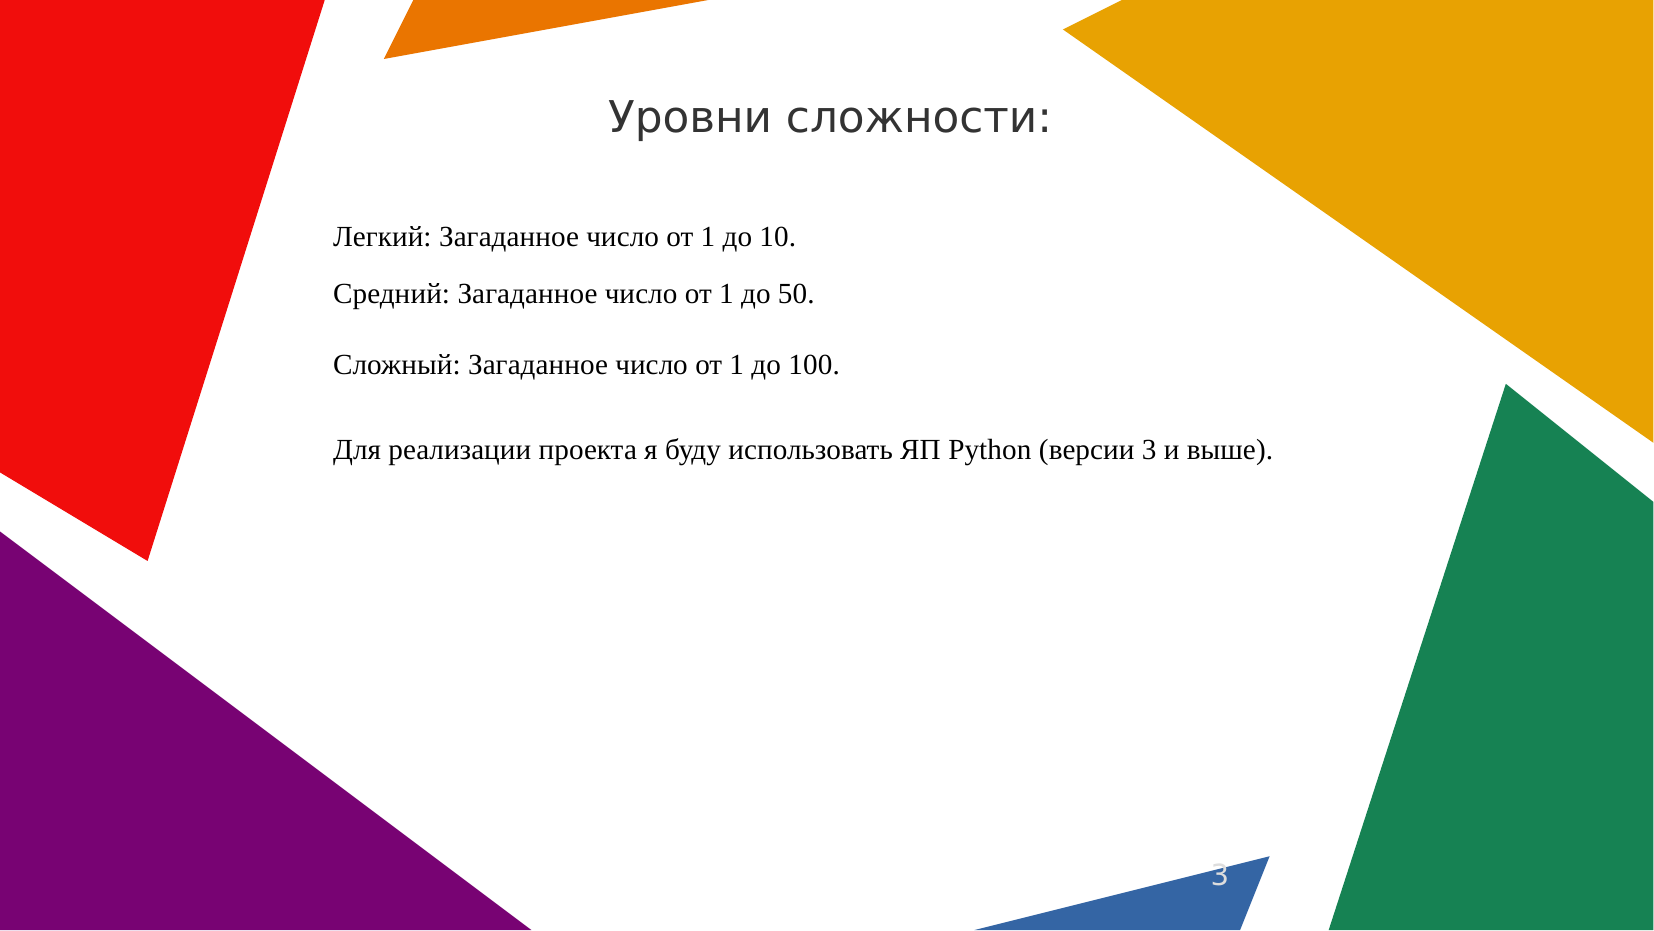

# Уровни сложности:
 Легкий: Загаданное число от 1 до 10.
 Средний: Загаданное число от 1 до 50.
 Сложный: Загаданное число от 1 до 100.
 Для реализации проекта я буду использовать ЯП Python (версии 3 и выше).